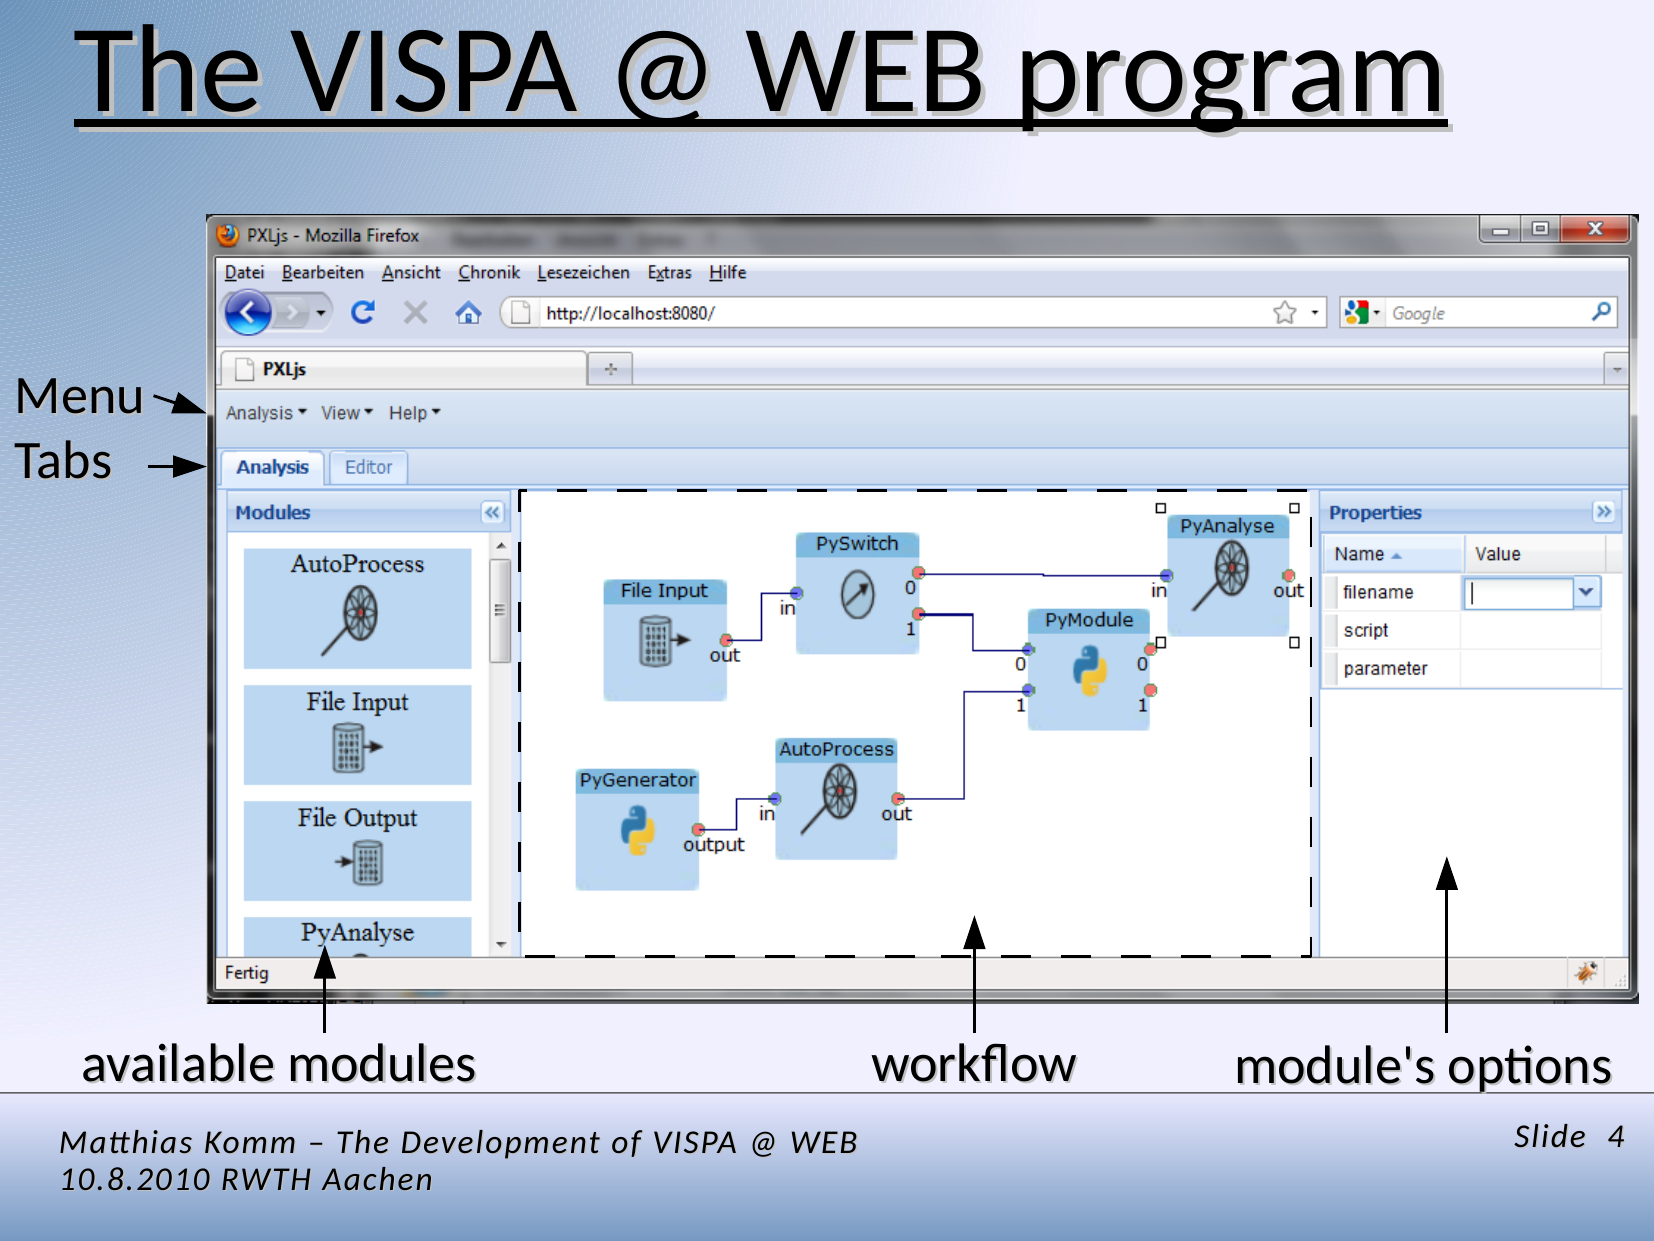

The VISPA @ WEB program
Menu
Tabs
available modules
workflow
module's options
4
Matthias Komm